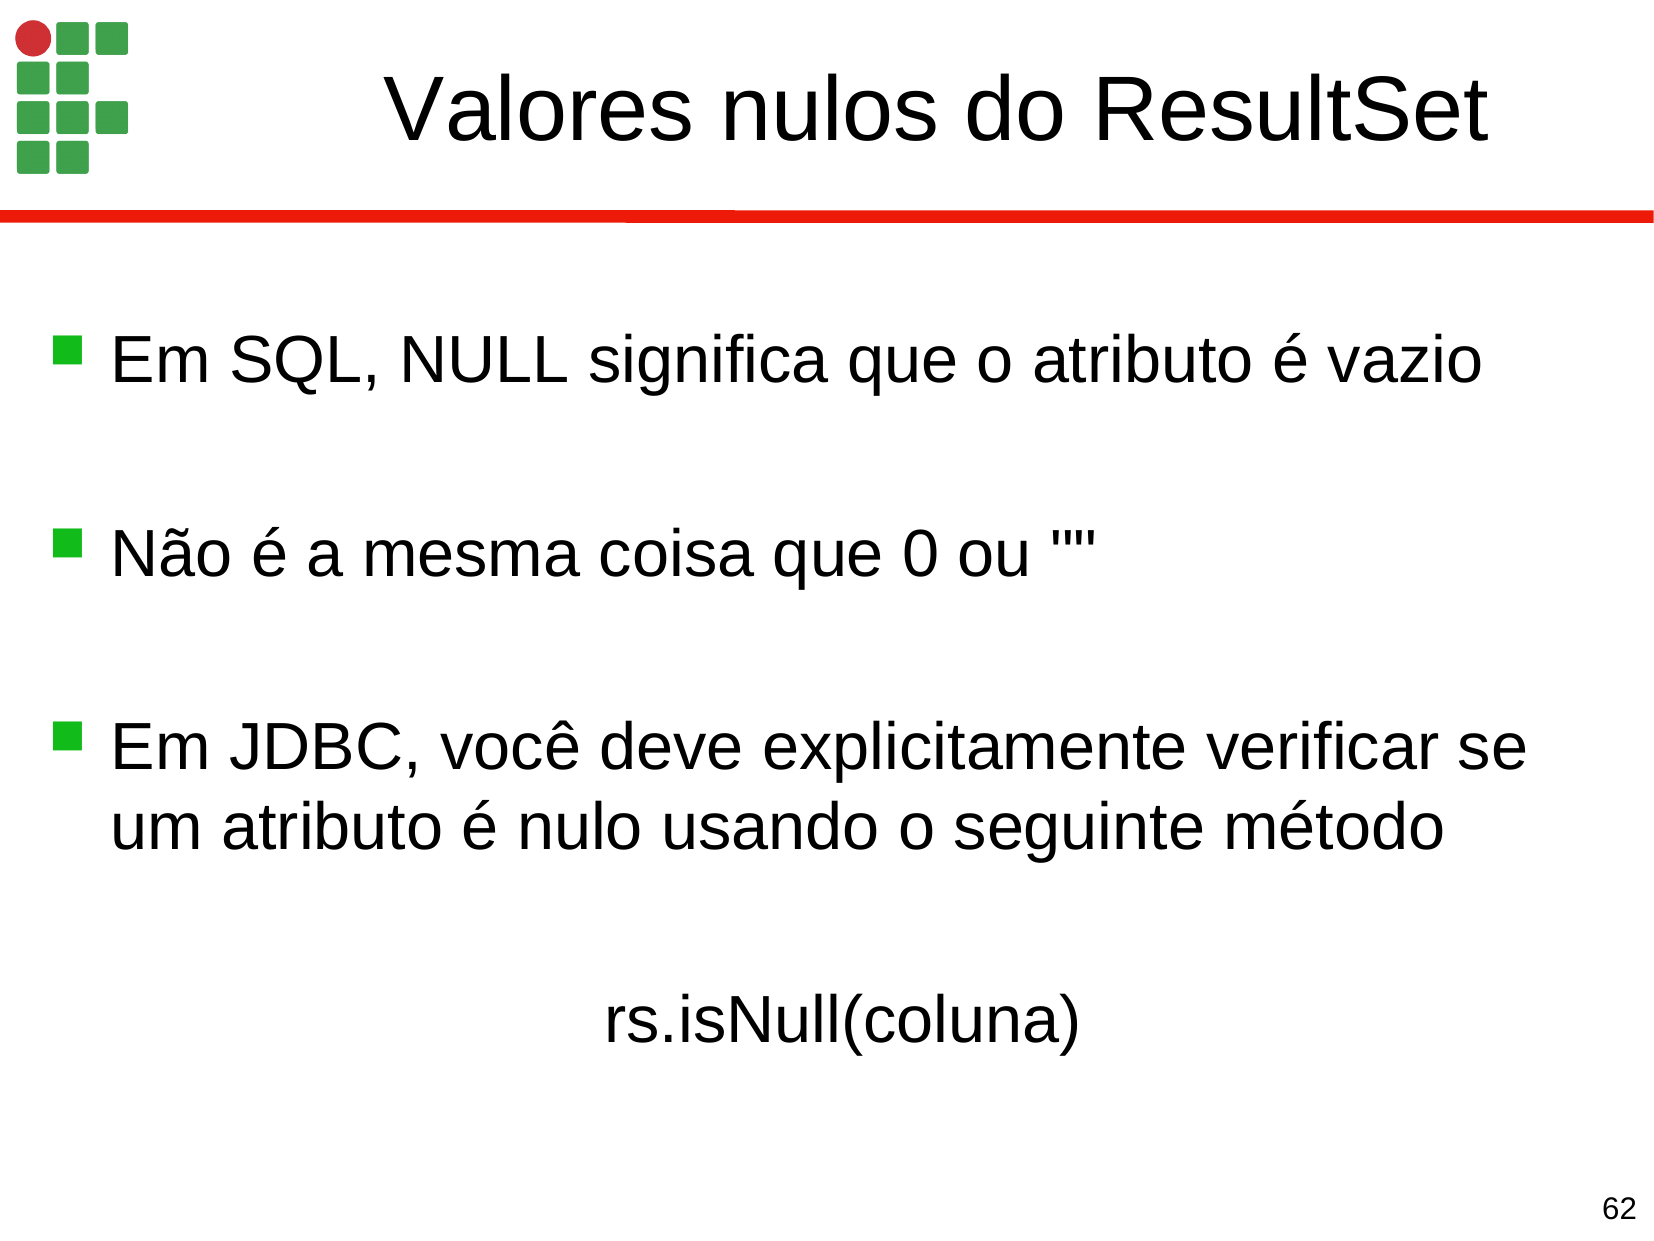

Valores nulos do ResultSet
Em SQL, NULL significa que o atributo é vazio
Não é a mesma coisa que 0 ou ""
Em JDBC, você deve explicitamente verificar se um atributo é nulo usando o seguinte método
rs.isNull(coluna)